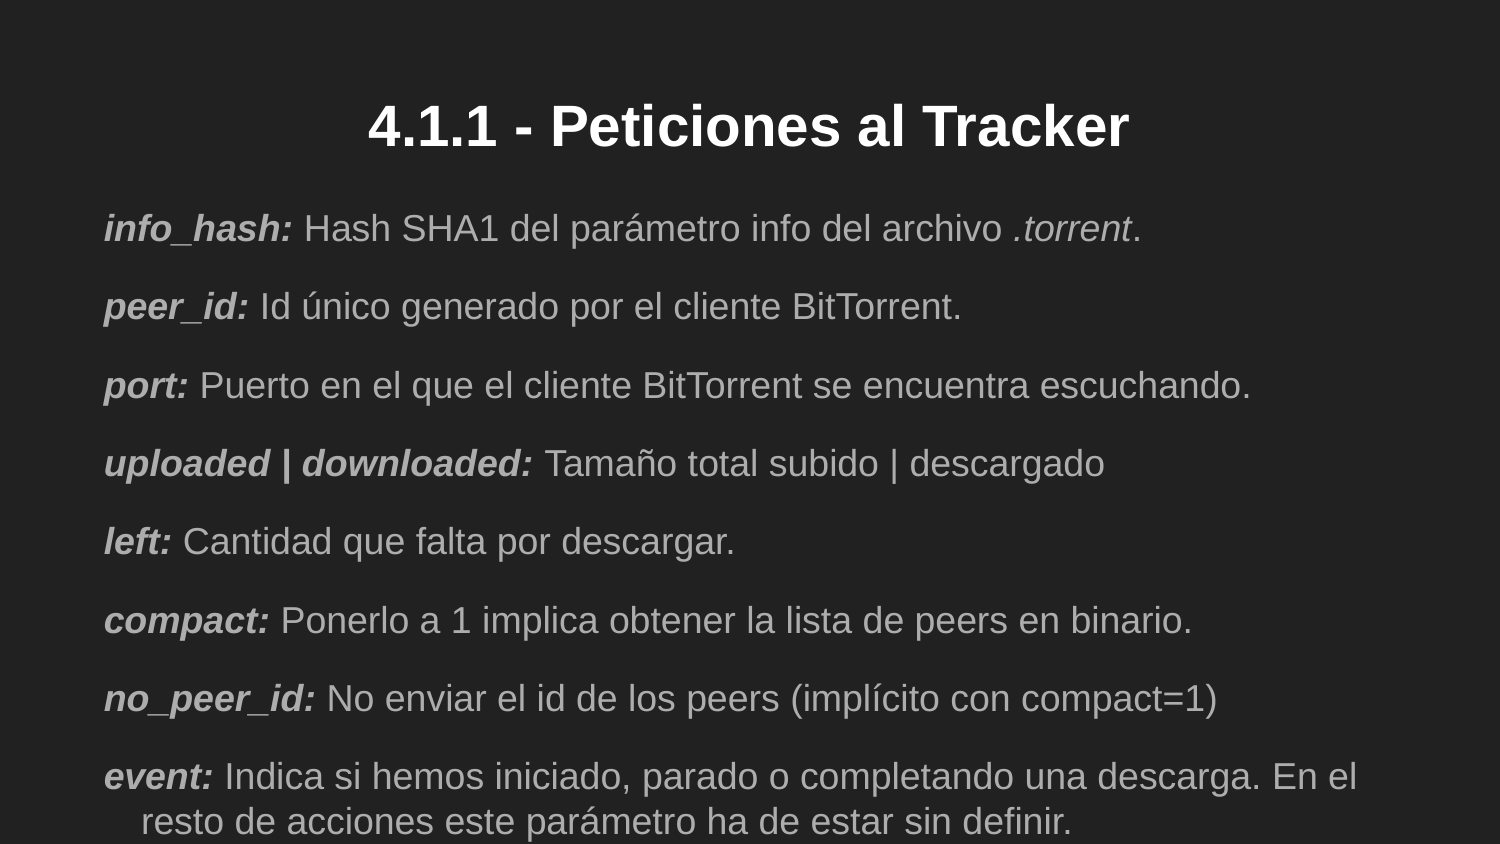

# 4.1.1 - Peticiones al Tracker
info_hash: Hash SHA1 del parámetro info del archivo .torrent.
peer_id: Id único generado por el cliente BitTorrent.
port: Puerto en el que el cliente BitTorrent se encuentra escuchando.
uploaded | downloaded: Tamaño total subido | descargado
left: Cantidad que falta por descargar.
compact: Ponerlo a 1 implica obtener la lista de peers en binario.
no_peer_id: No enviar el id de los peers (implícito con compact=1)
event: Indica si hemos iniciado, parado o completando una descarga. En el resto de acciones este parámetro ha de estar sin definir.